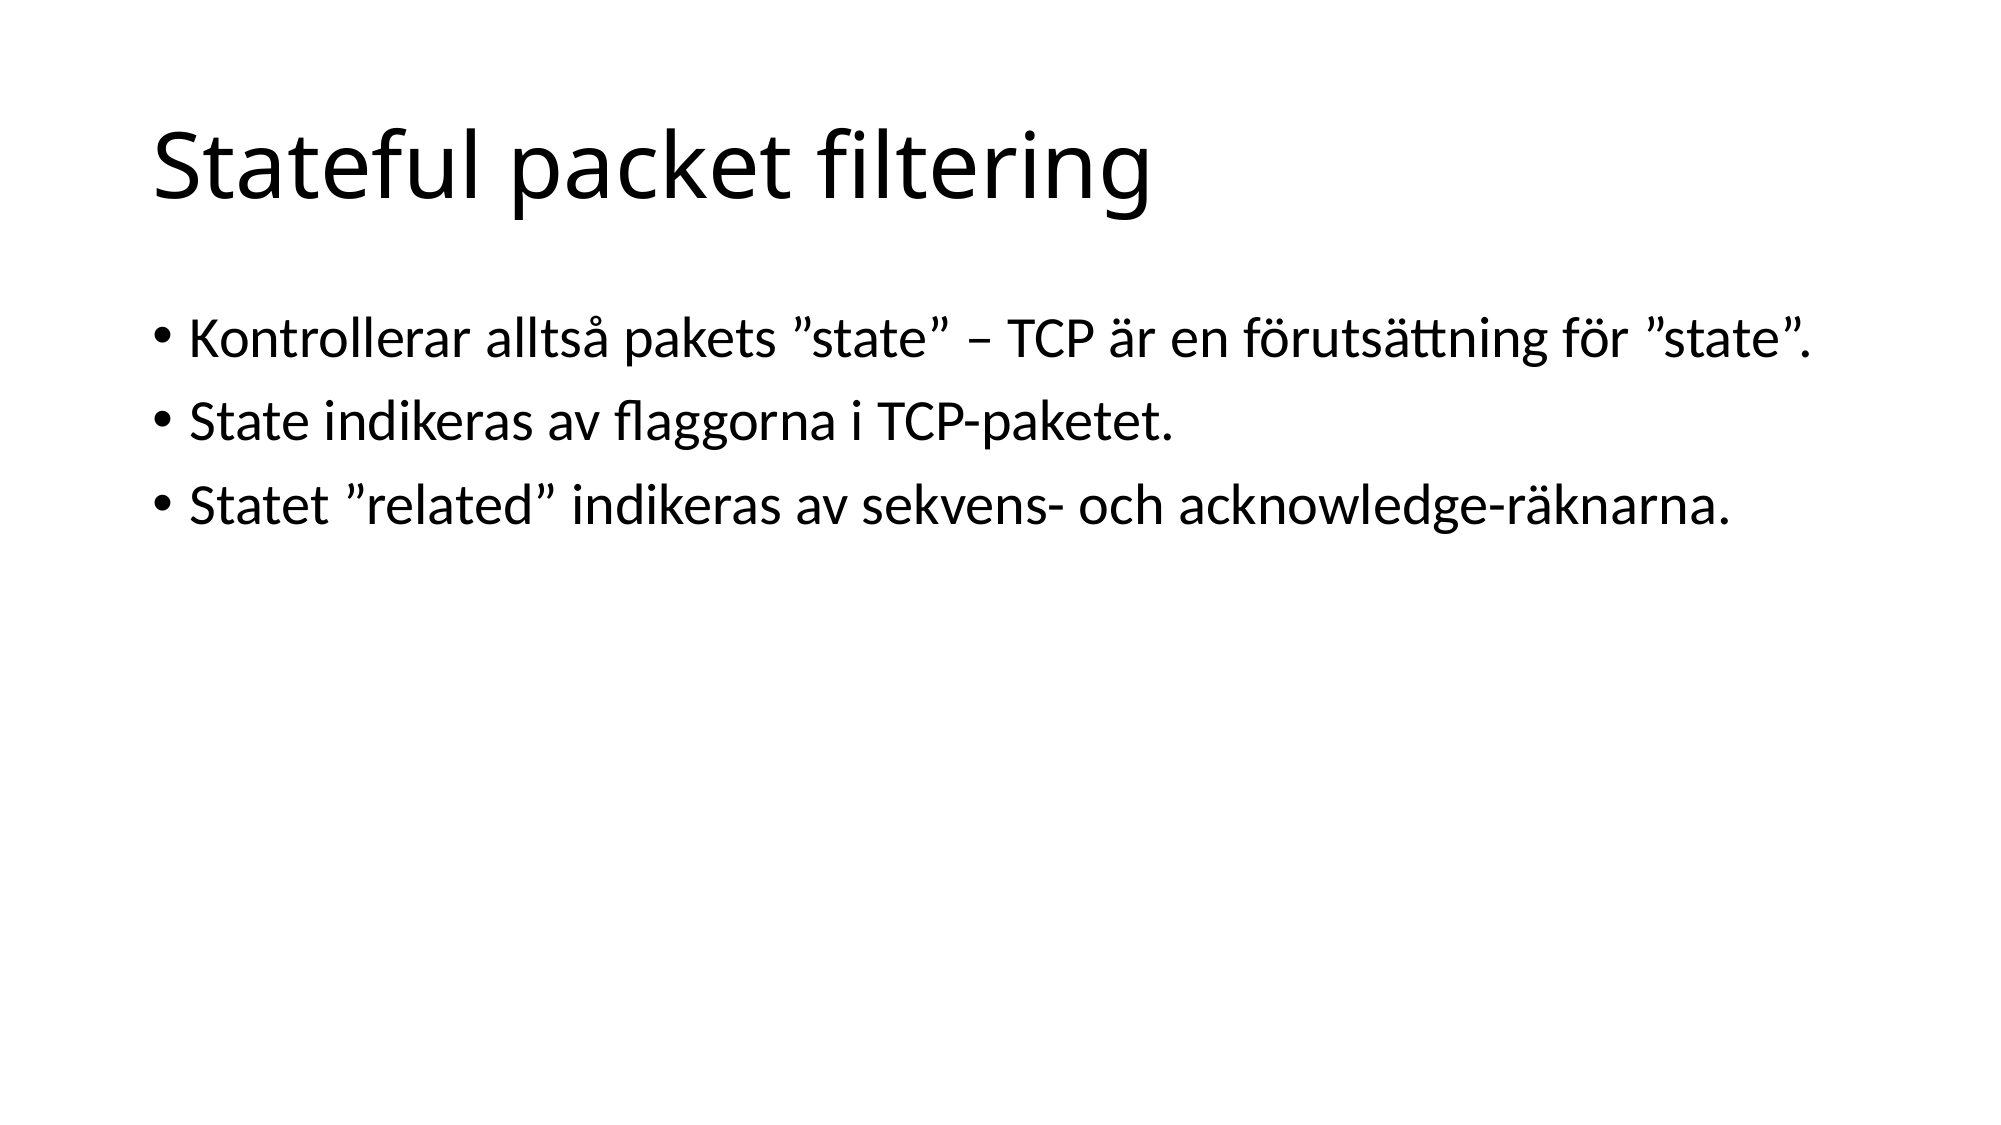

# Stateful packet filtering
Kontrollerar alltså pakets ”state” – TCP är en förutsättning för ”state”.
State indikeras av flaggorna i TCP-paketet.
Statet ”related” indikeras av sekvens- och acknowledge-räknarna.